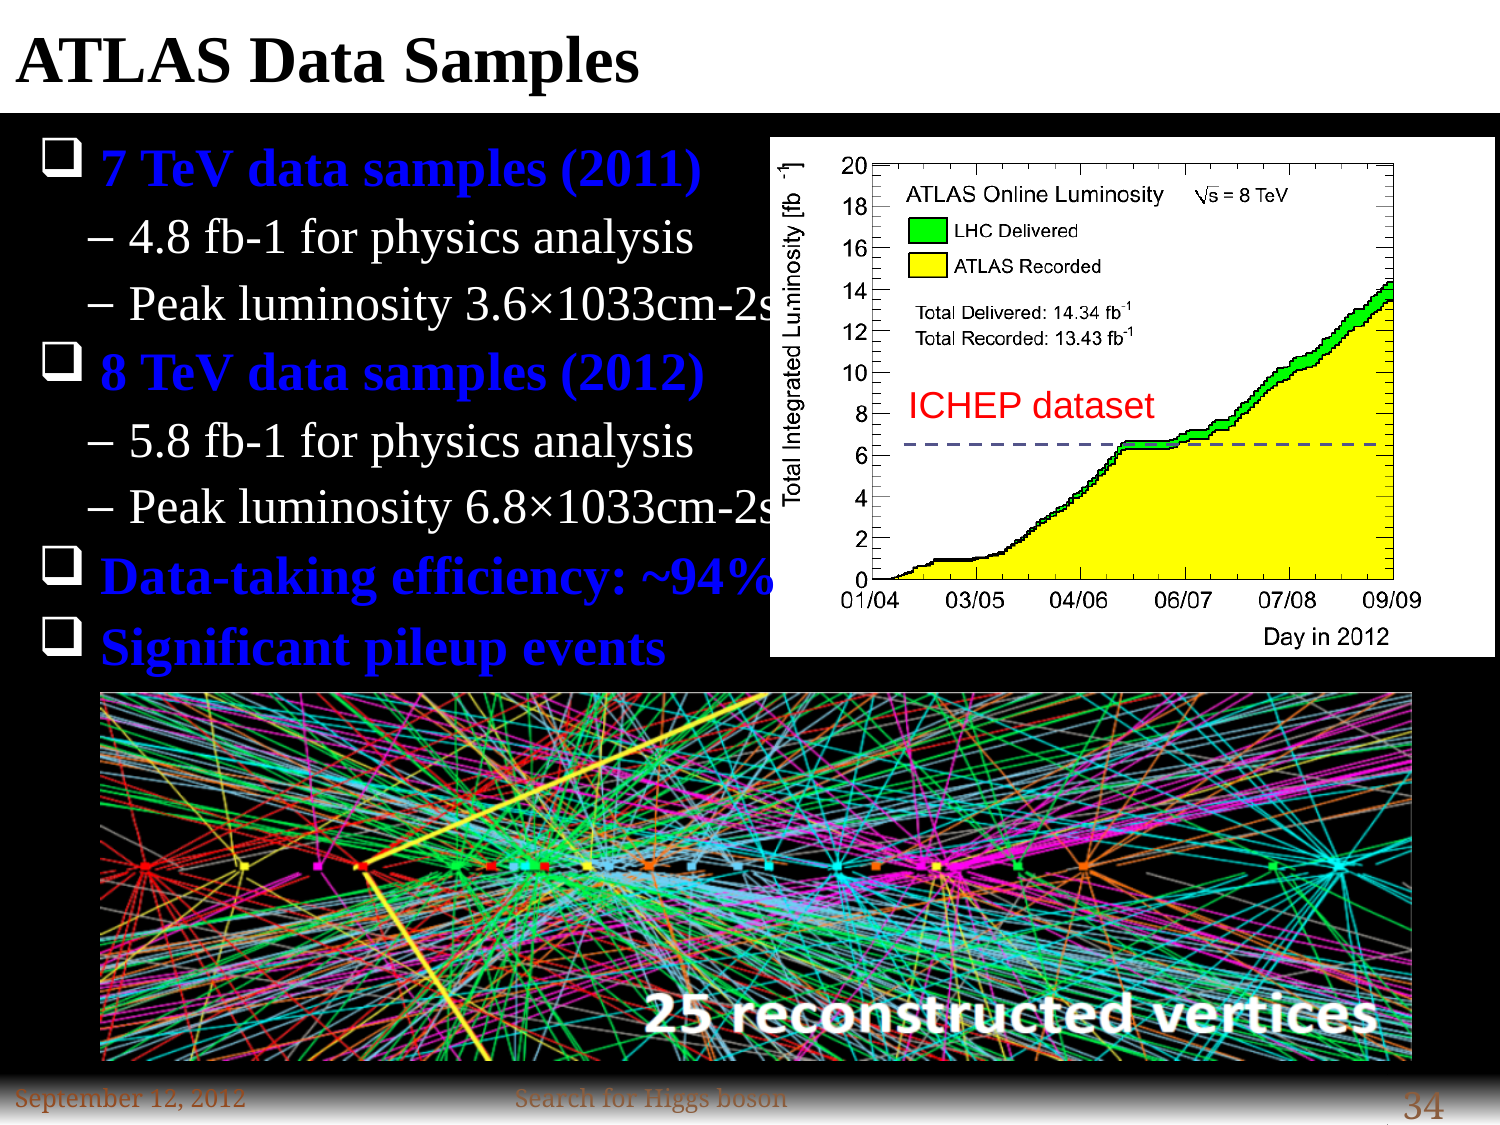

# ATLAS Data Samples
 7 TeV data samples (2011)
4.8 fb-1 for physics analysis
Peak luminosity 3.6×1033cm-2s-1
 8 TeV data samples (2012)
5.8 fb-1 for physics analysis
Peak luminosity 6.8×1033cm-2s-1
 Data-taking efficiency: ~94%
 Significant pileup events
ICHEP dataset
September 12, 2012
Search for Higgs boson